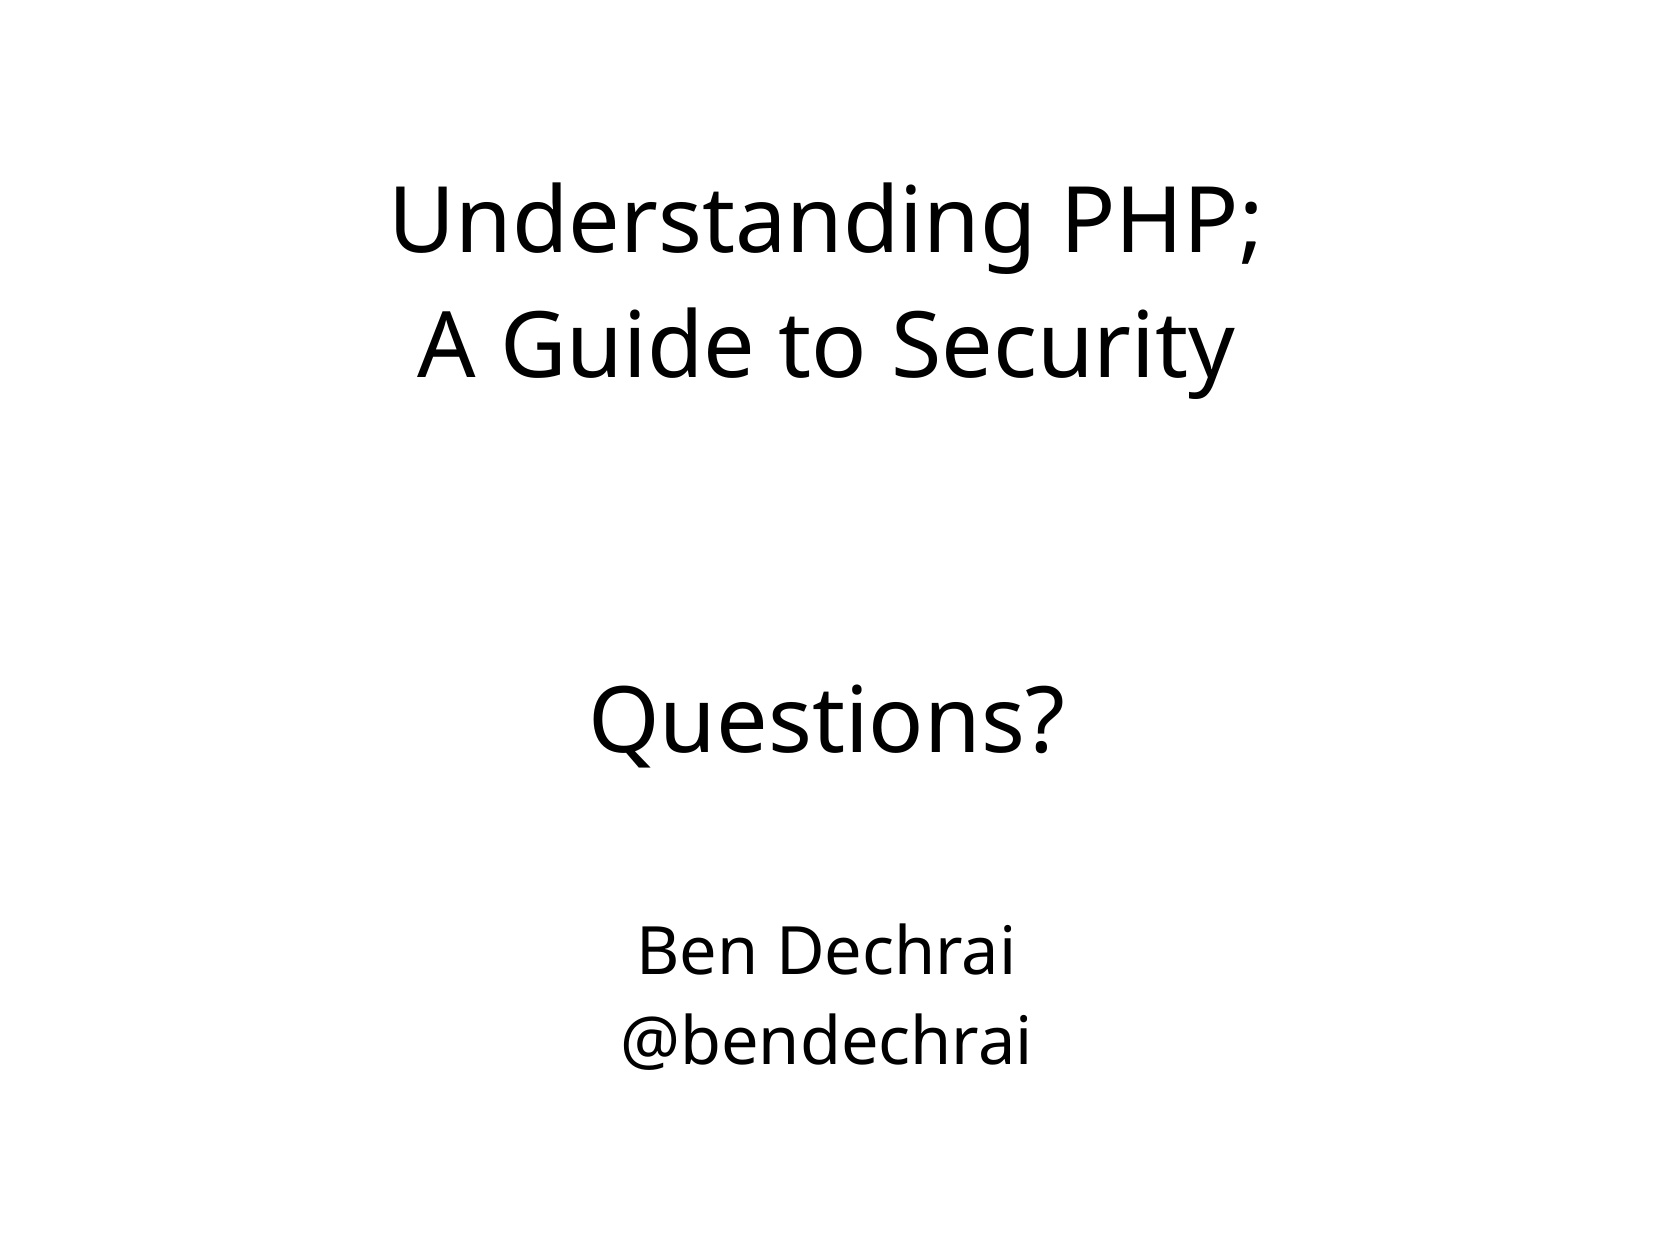

# Understanding PHP; A Guide to Security Questions?
Ben Dechrai
@bendechrai